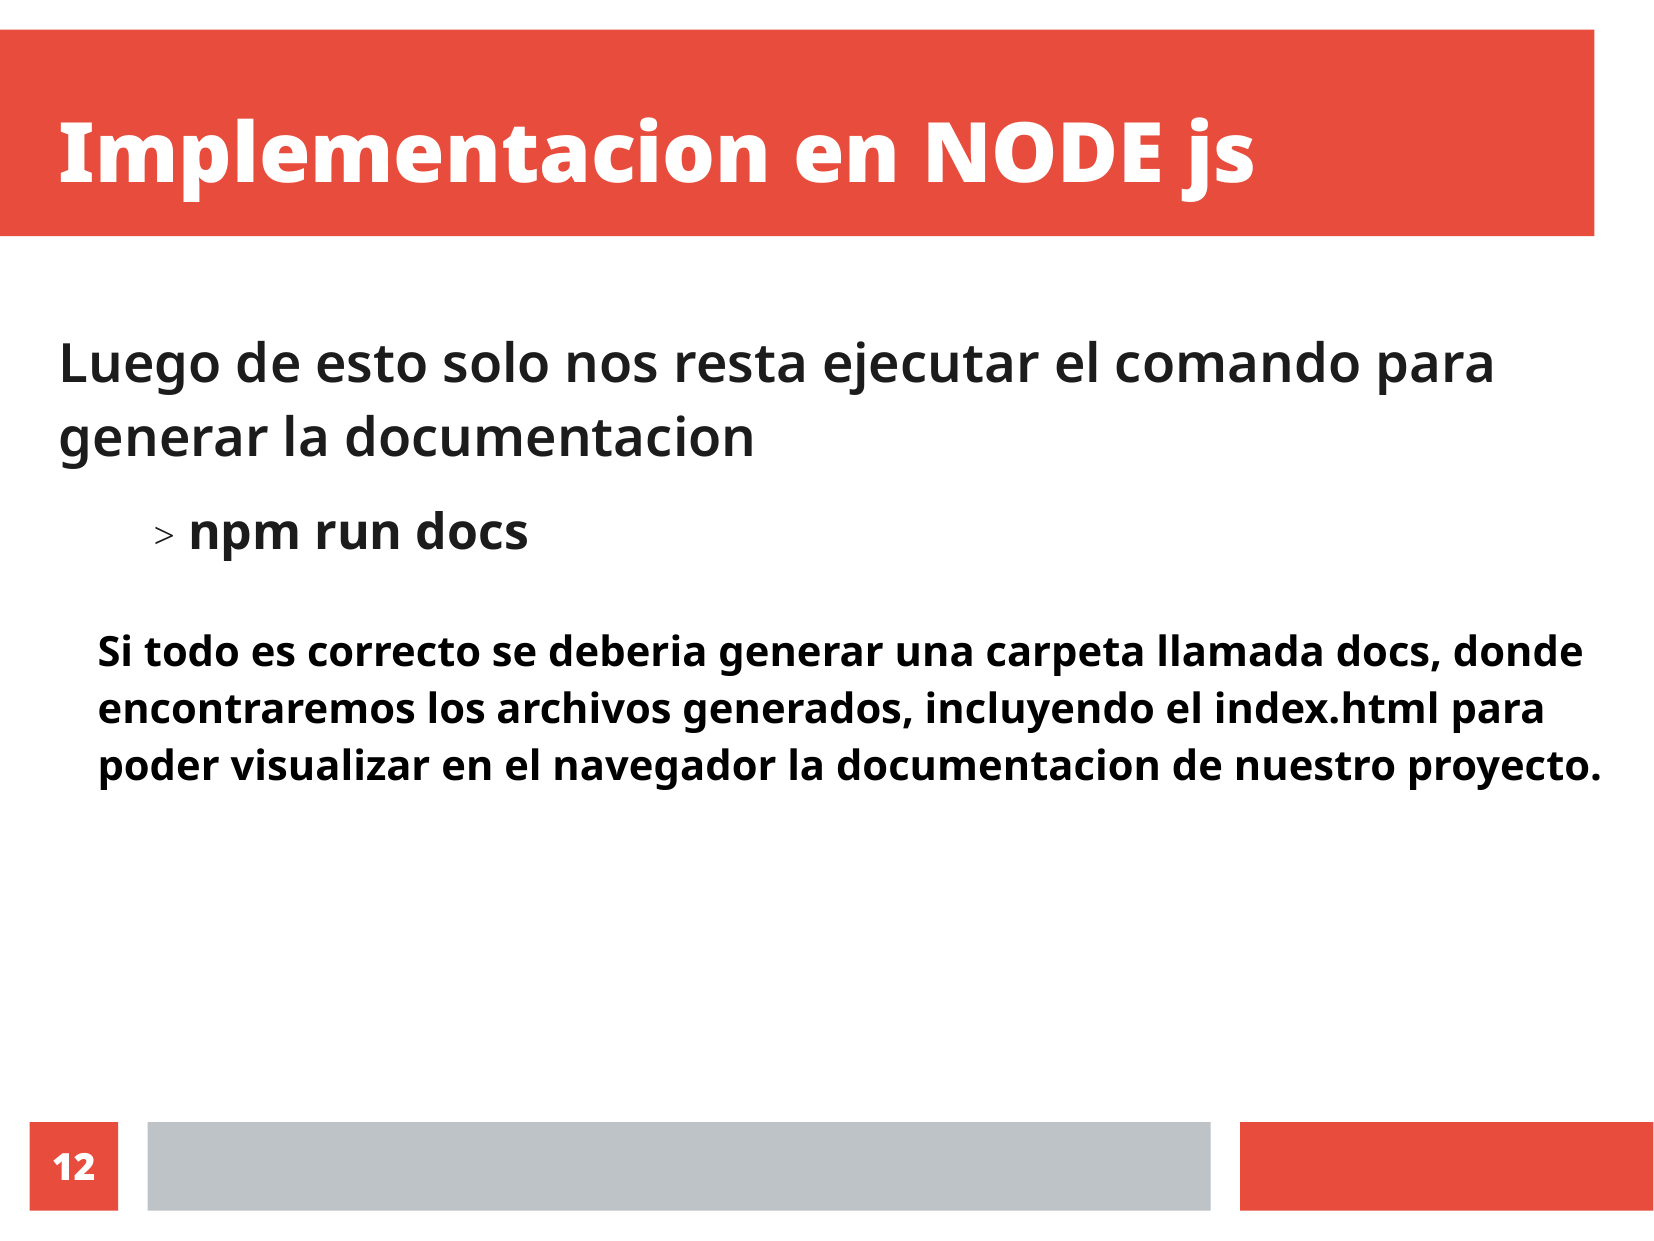

# Implementacion en NODE js
Luego de esto solo nos resta ejecutar el comando para generar la documentacion
> npm run docs
Si todo es correcto se deberia generar una carpeta llamada docs, donde encontraremos los archivos generados, incluyendo el index.html para poder visualizar en el navegador la documentacion de nuestro proyecto.
12